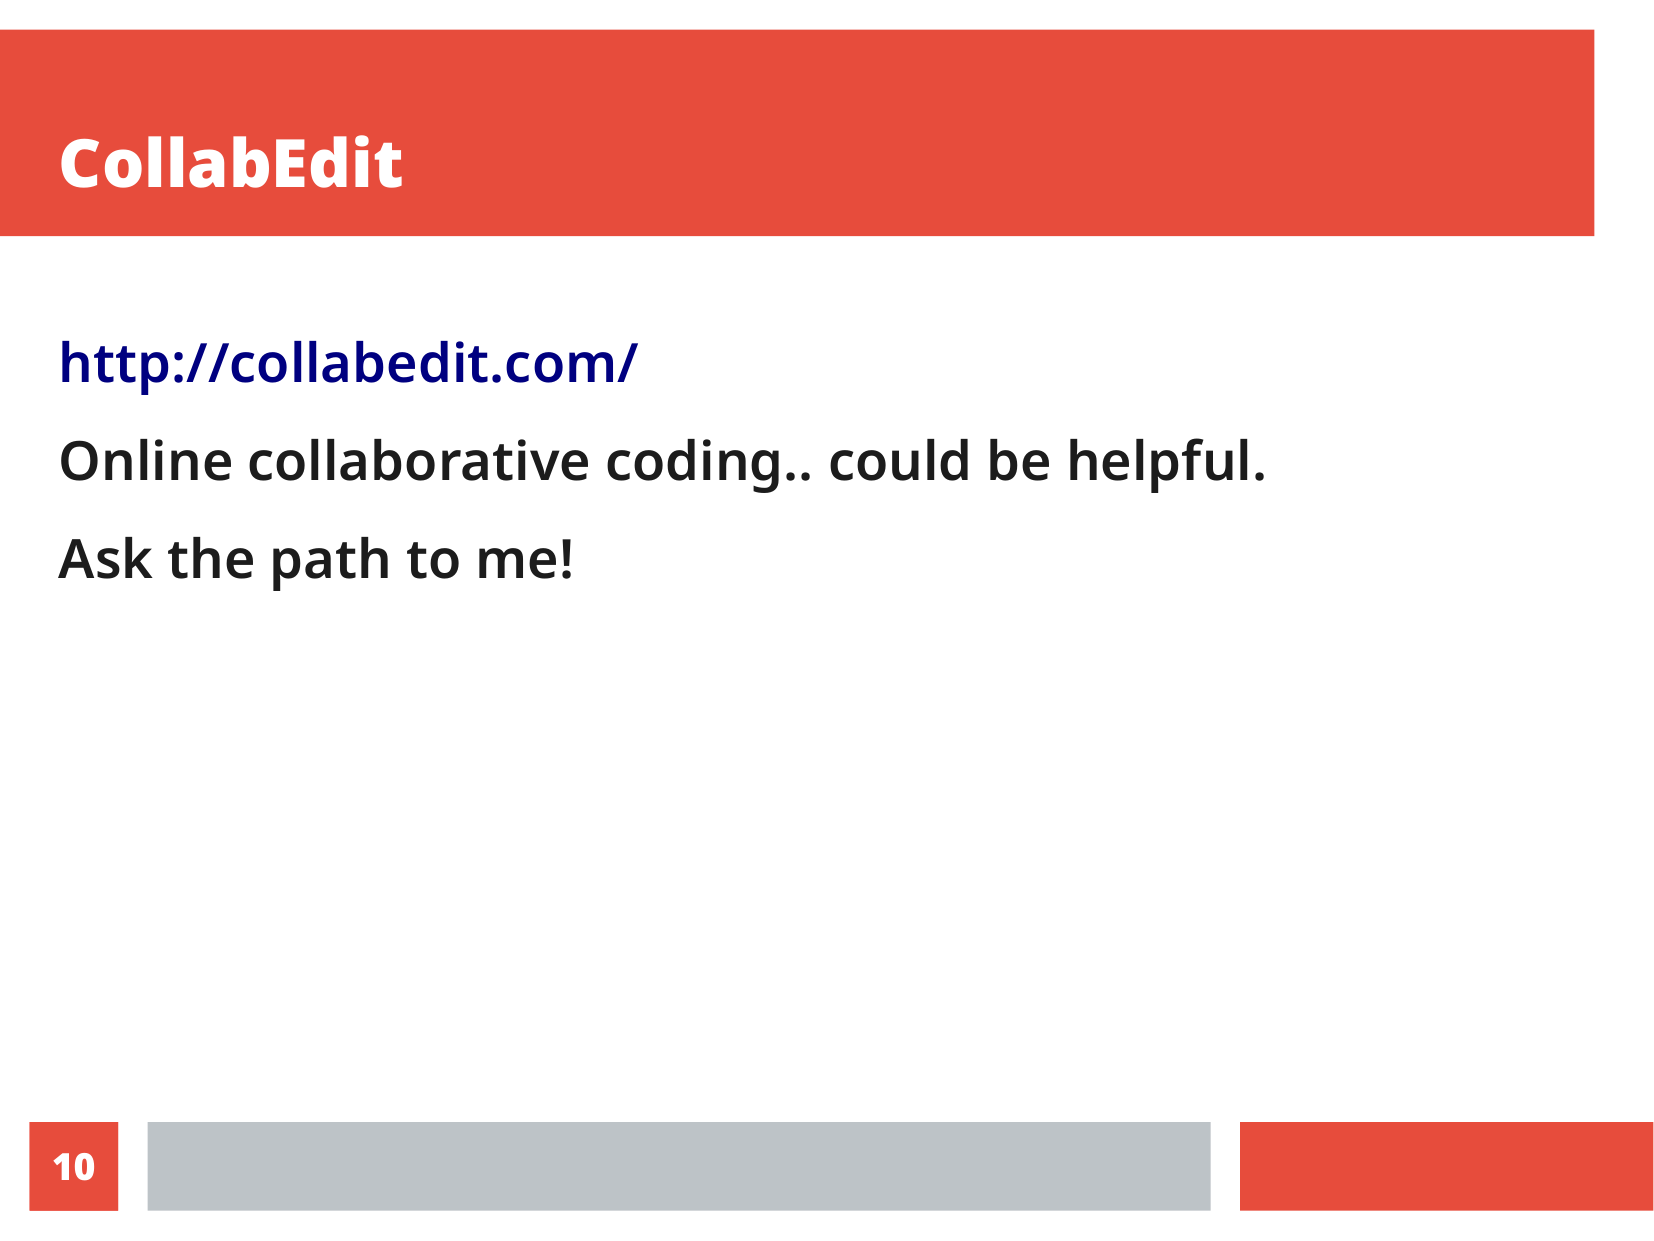

# CollabEdit
http://collabedit.com/
Online collaborative coding.. could be helpful.
Ask the path to me!
10